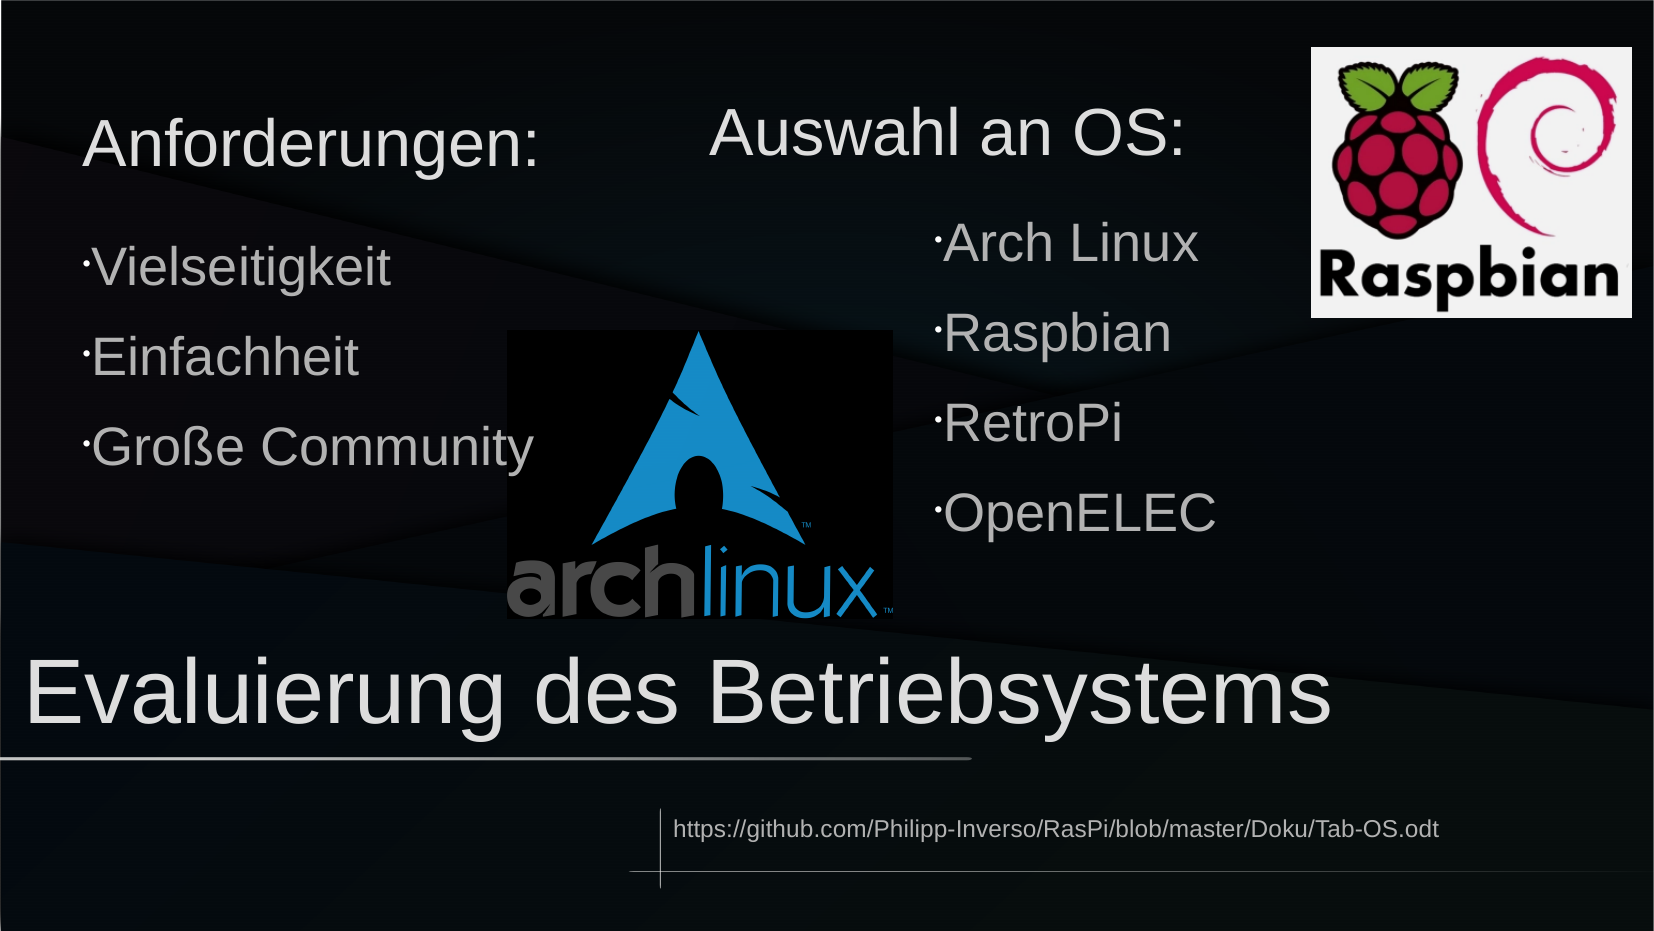

Auswahl an OS:
Anforderungen:
Arch Linux
Raspbian
RetroPi
OpenELEC
Vielseitigkeit
Einfachheit
Große Community
# Evaluierung des Betriebsystems
https://github.com/Philipp-Inverso/RasPi/blob/master/Doku/Tab-OS.odt